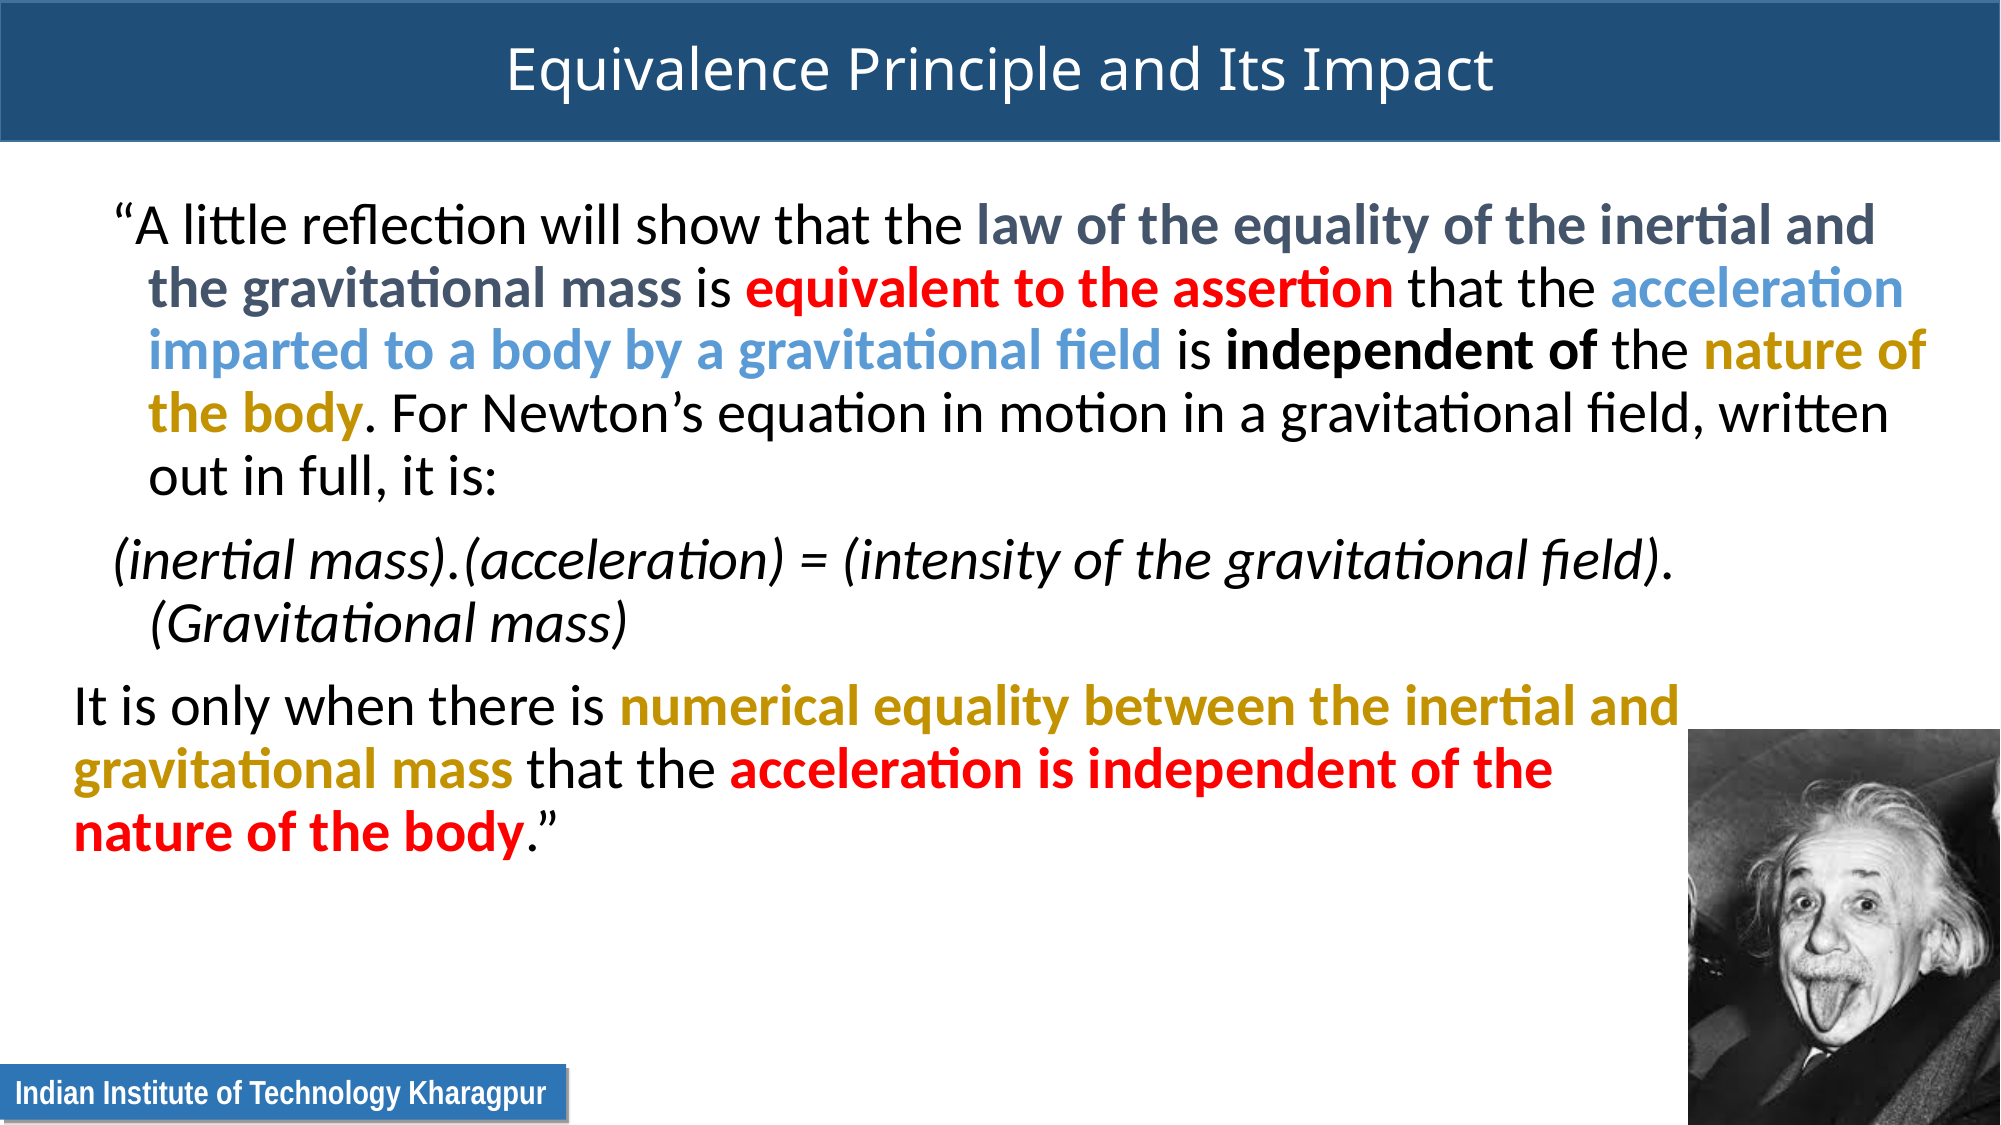

Equivalence Principle and Its Impact
# “A little reflection will show that the law of the equality of the inertial and the gravitational mass is equivalent to the assertion that the acceleration imparted to a body by a gravitational field is independent of the nature of the body. For Newton’s equation in motion in a gravitational field, written out in full, it is:
(inertial mass).(acceleration) = (intensity of the gravitational field).(Gravitational mass)
It is only when there is numerical equality between the inertial and gravitational mass that the acceleration is independent of the
nature of the body.”